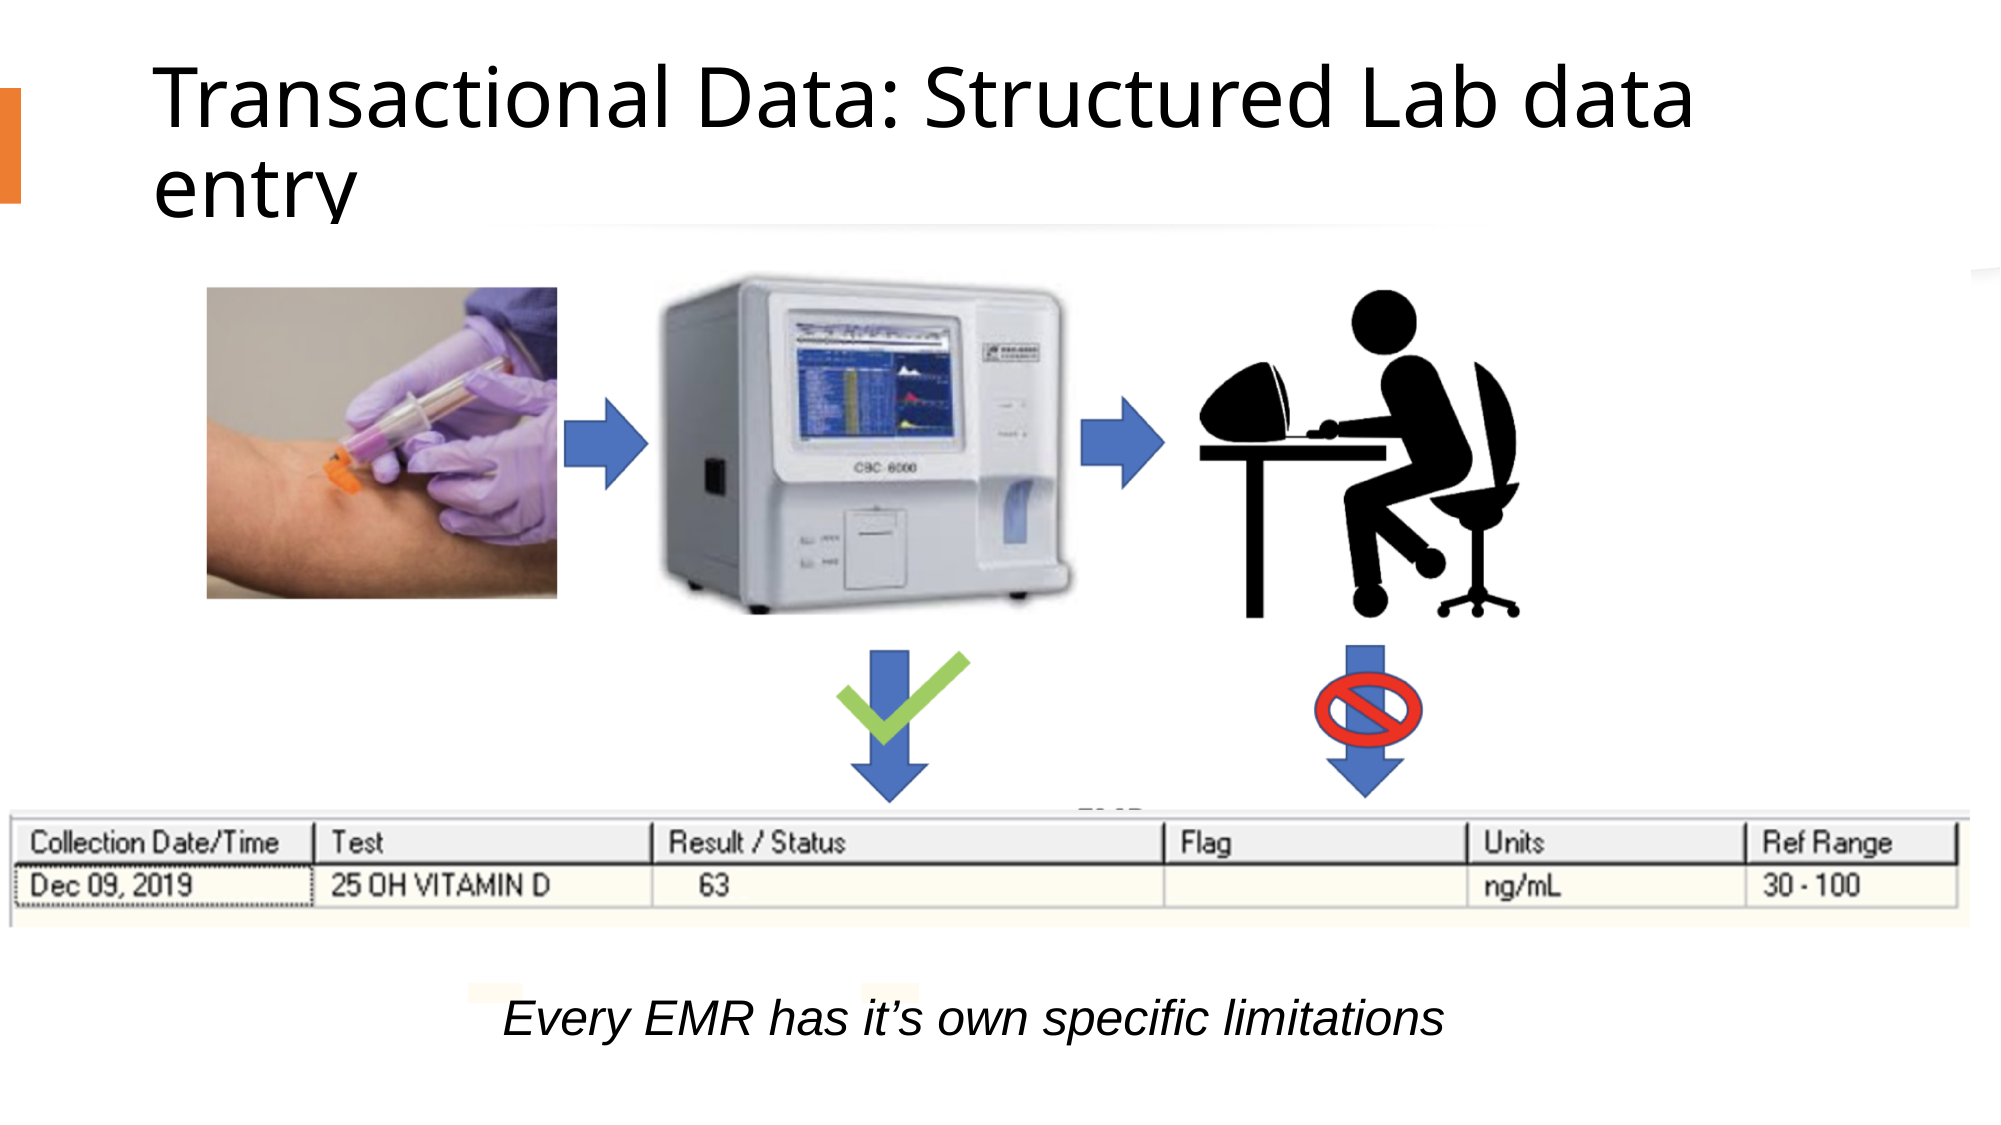

# Transactional Data: Structured Lab data entry
Every EMR has it’s own specific limitations